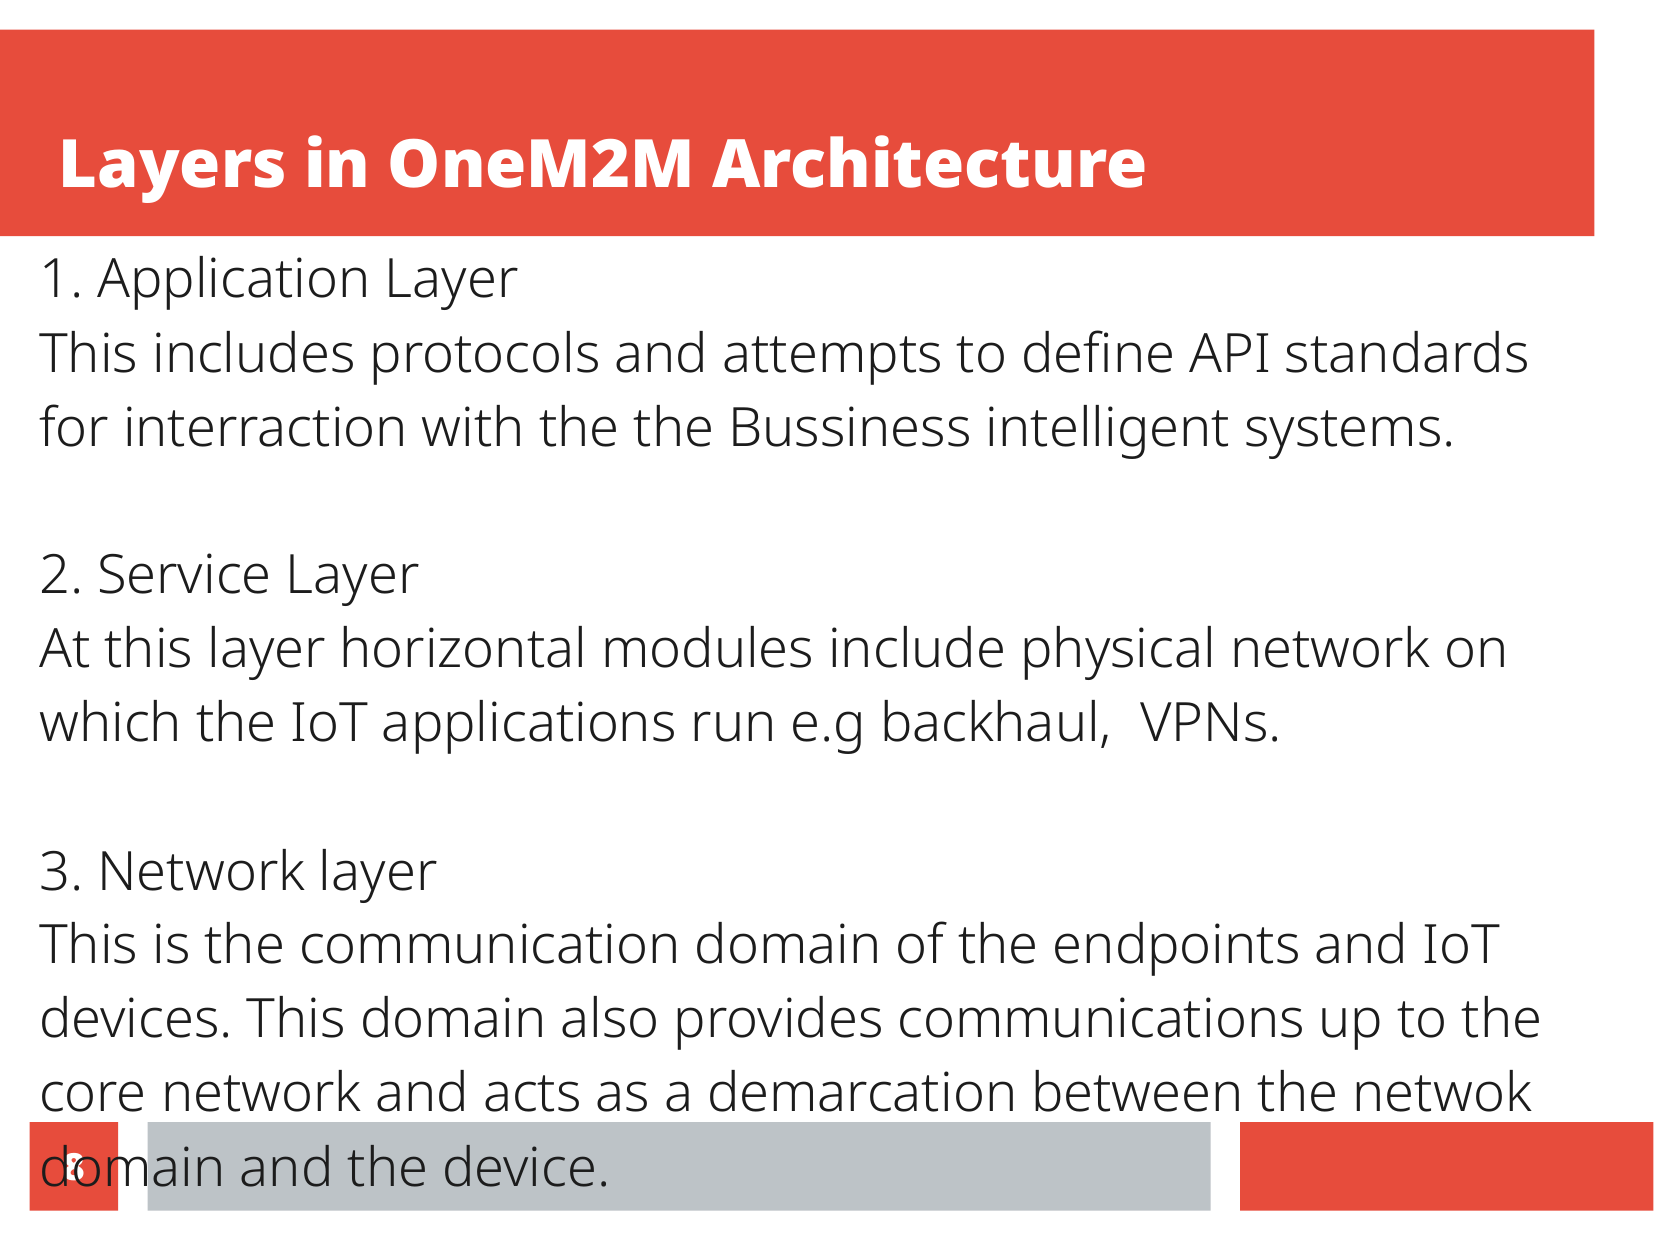

# Layers in OneM2M Architecture
1. Application Layer
This includes protocols and attempts to define API standards for interraction with the the Bussiness intelligent systems.
2. Service Layer
At this layer horizontal modules include physical network on which the IoT applications run e.g backhaul, VPNs.
3. Network layer
This is the communication domain of the endpoints and IoT devices. This domain also provides communications up to the core network and acts as a demarcation between the netwok domain and the device.
8